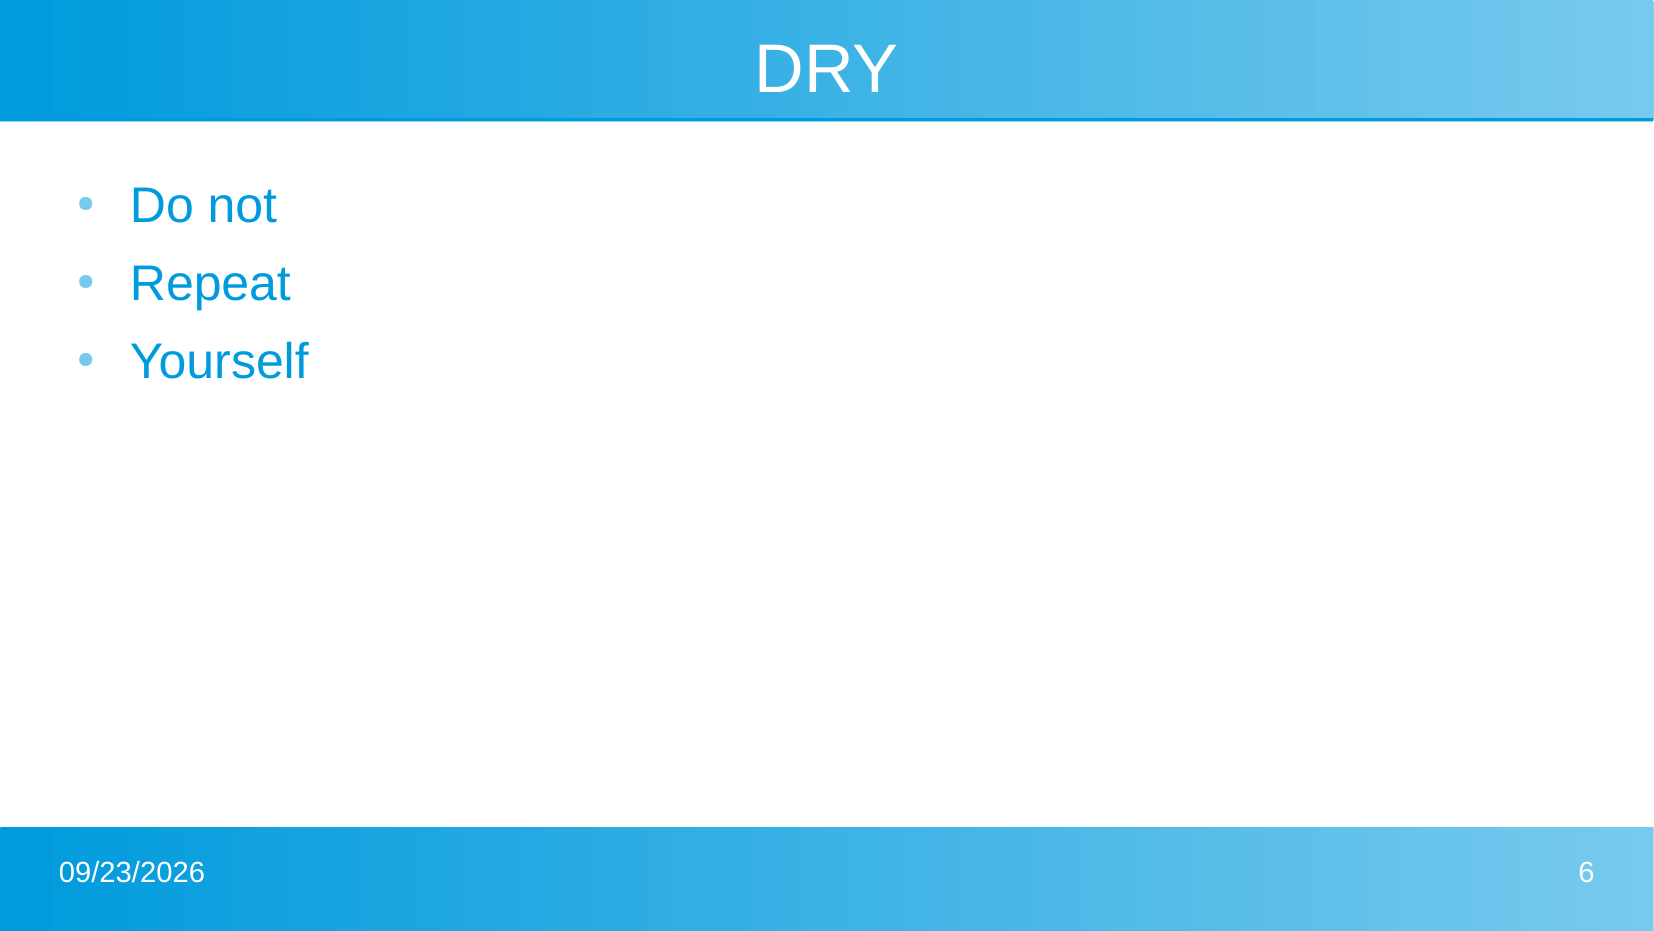

# DRY
Do not
Repeat
Yourself
6